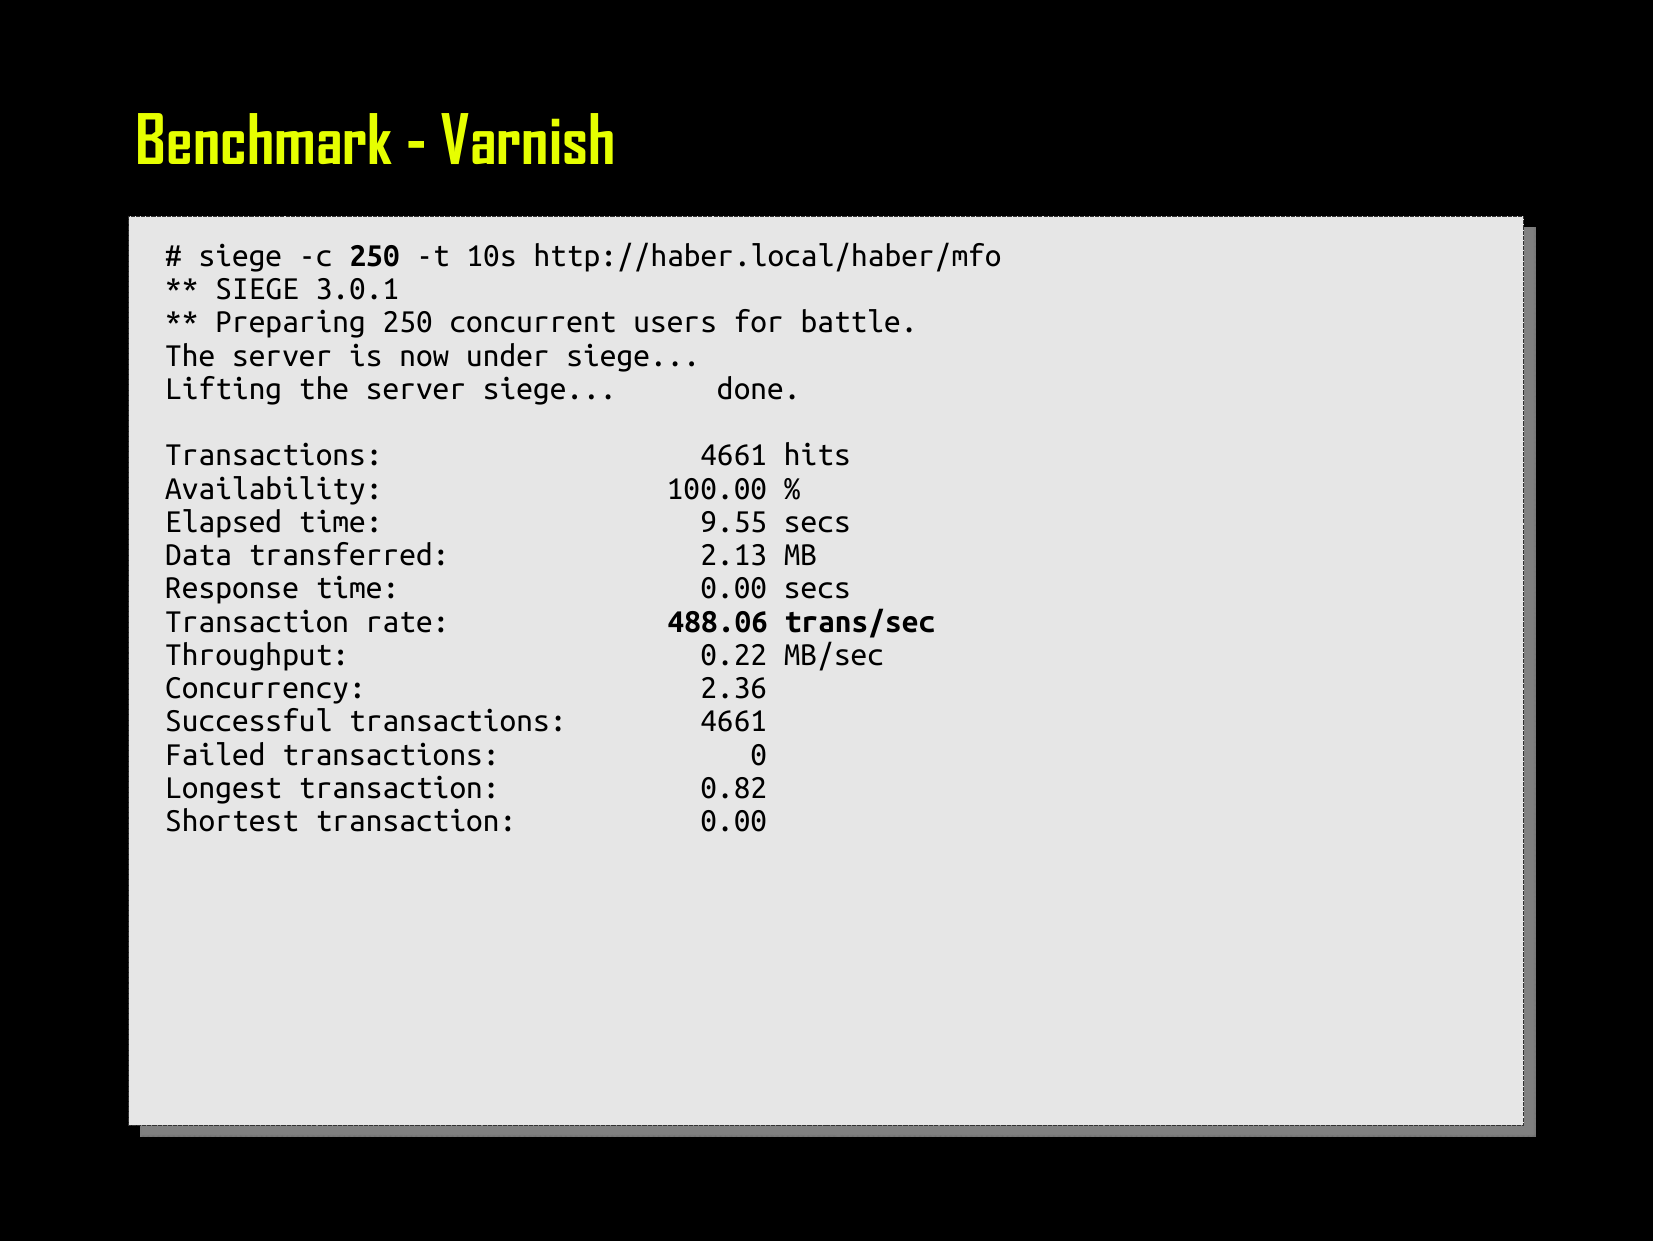

Benchmark - Varnish
# siege -c 250 -t 10s http://haber.local/haber/mfo
** SIEGE 3.0.1
** Preparing 250 concurrent users for battle.
The server is now under siege...
Lifting the server siege... done.
Transactions: 4661 hits
Availability: 100.00 %
Elapsed time: 9.55 secs
Data transferred: 2.13 MB
Response time: 0.00 secs
Transaction rate: 488.06 trans/sec
Throughput: 0.22 MB/sec
Concurrency: 2.36
Successful transactions: 4661
Failed transactions: 0
Longest transaction: 0.82
Shortest transaction: 0.00